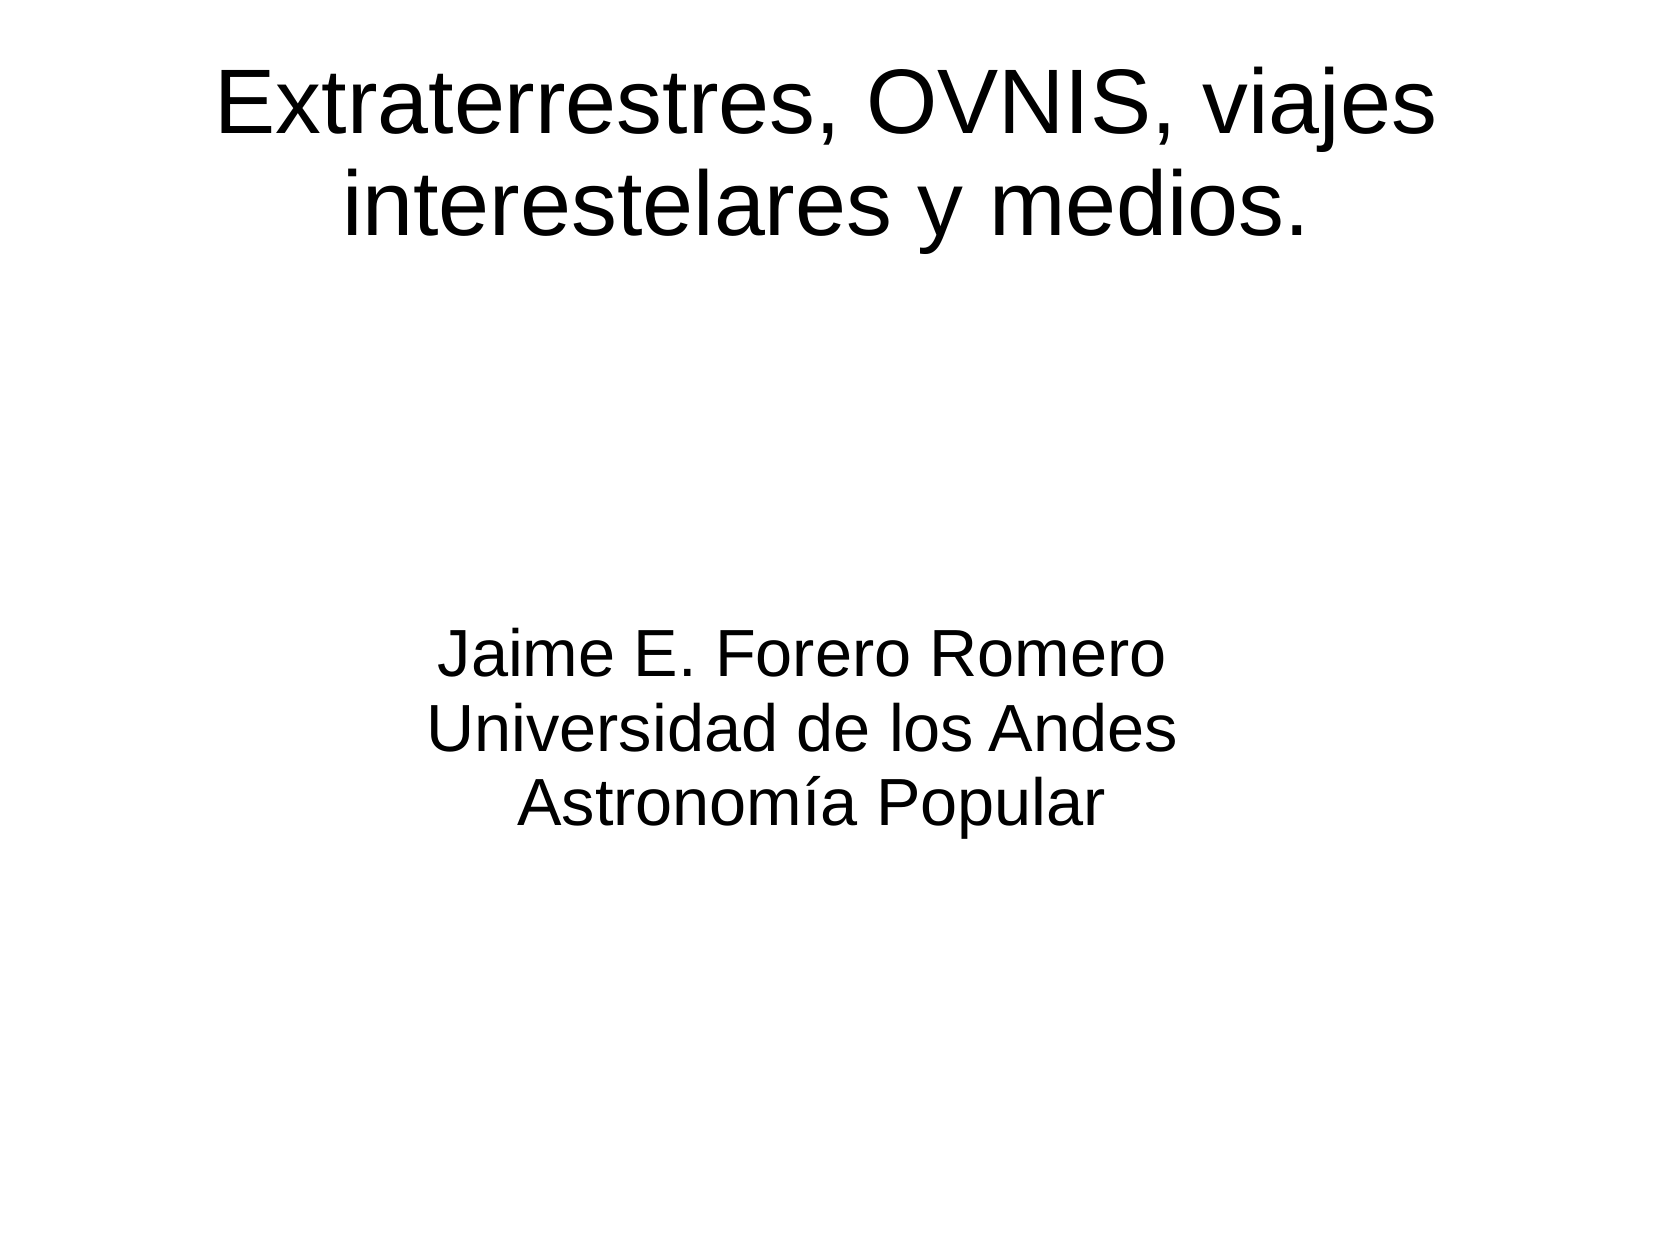

# Extraterrestres, OVNIS, viajes interestelares y medios.
Jaime E. Forero Romero
Universidad de los Andes
 Astronomía Popular